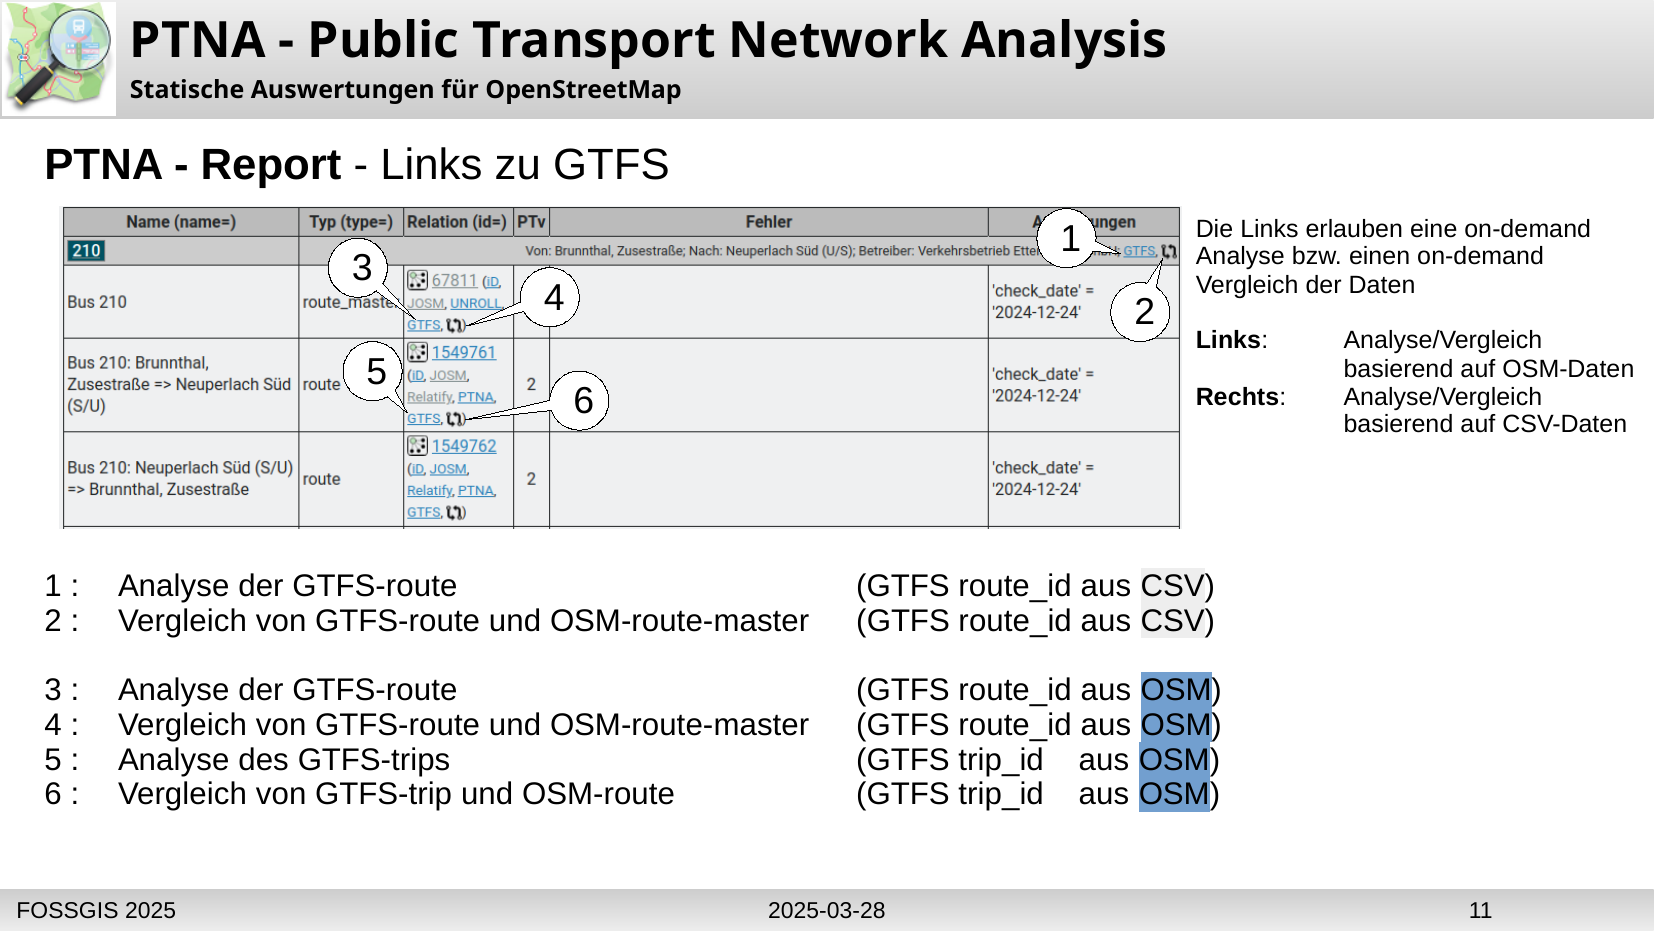

PTNA - Public Transport Network Analysis
Statische Auswertungen für OpenStreetMap
PTNA - Report - Links zu GTFS
1
3
4
2
5
6
Die Links erlauben eine on-demand Analyse bzw. einen on-demand Vergleich der Daten
Links: 	Analyse/Vergleich
		basierend auf OSM-Daten
Rechts:	Analyse/Vergleich
		basierend auf CSV-Daten
1 :	Analyse der GTFS-route		 				(GTFS route_id aus CSV)
2 :	Vergleich von GTFS-route und OSM-route-master	(GTFS route_id aus CSV)
3 :	Analyse der GTFS-route						(GTFS route_id aus OSM)
4 :	Vergleich von GTFS-route und OSM-route-master	(GTFS route_id aus OSM)
5 :	Analyse des GTFS-trips						(GTFS trip_id aus OSM)
6 :	Vergleich von GTFS-trip und OSM-route			(GTFS trip_id aus OSM)
FOSSGIS 2025
2025-03-28